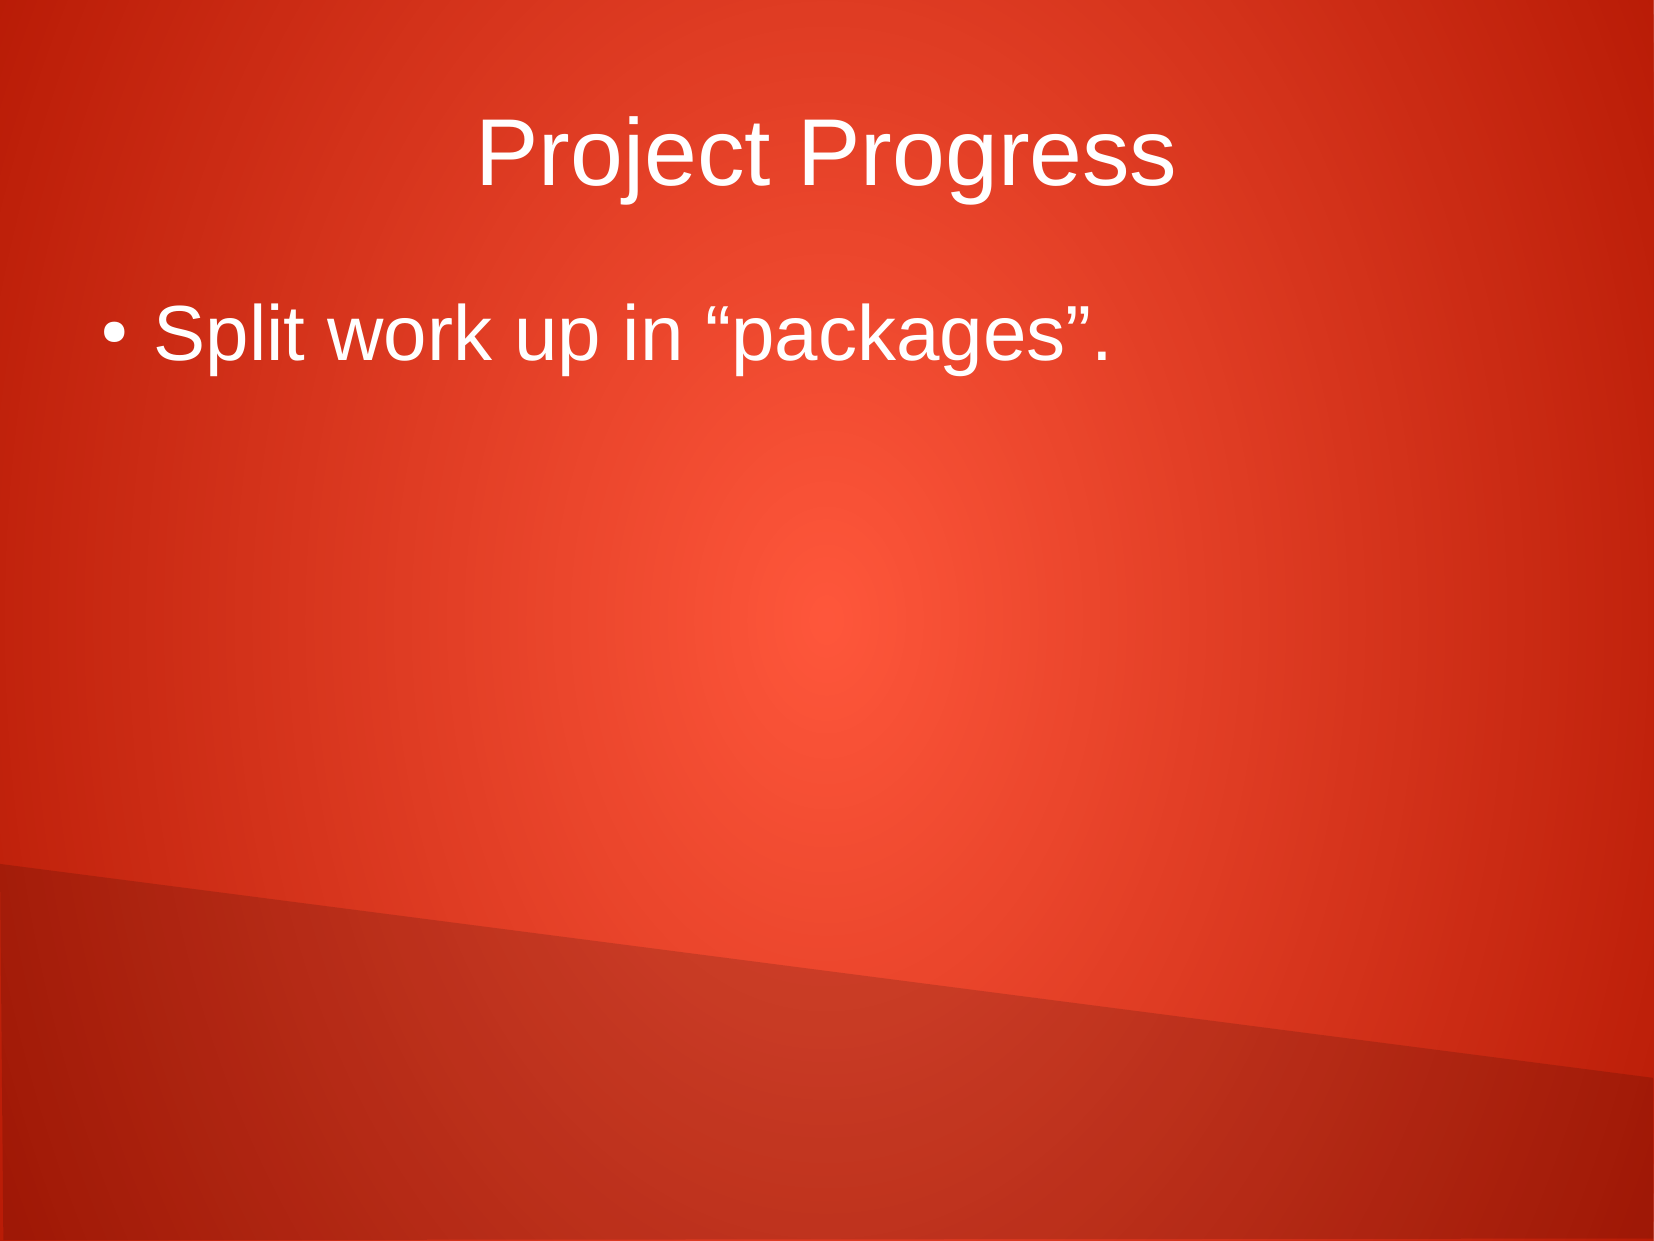

# Project Progress
Split work up in “packages”.